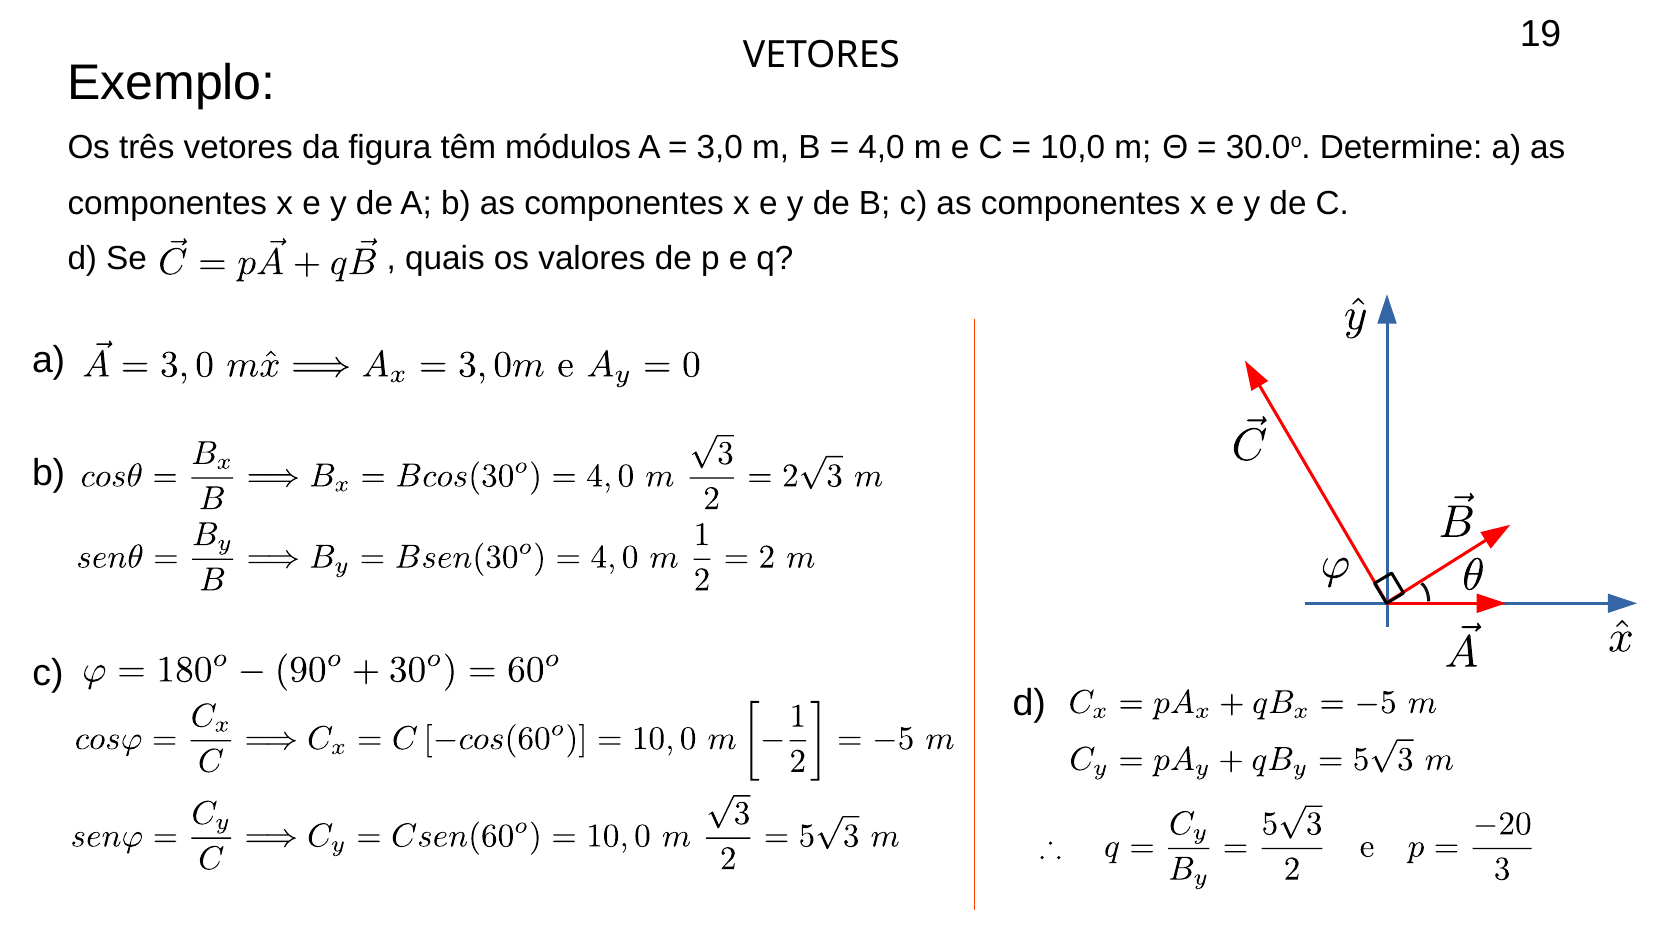

VETORES
Exemplo:
Os três vetores da figura têm módulos A = 3,0 m, B = 4,0 m e C = 10,0 m; Θ = 30.0o. Determine: a) as componentes x e y de A; b) as componentes x e y de B; c) as componentes x e y de C.
d) Se , quais os valores de p e q?
a)
b)
c)
d)